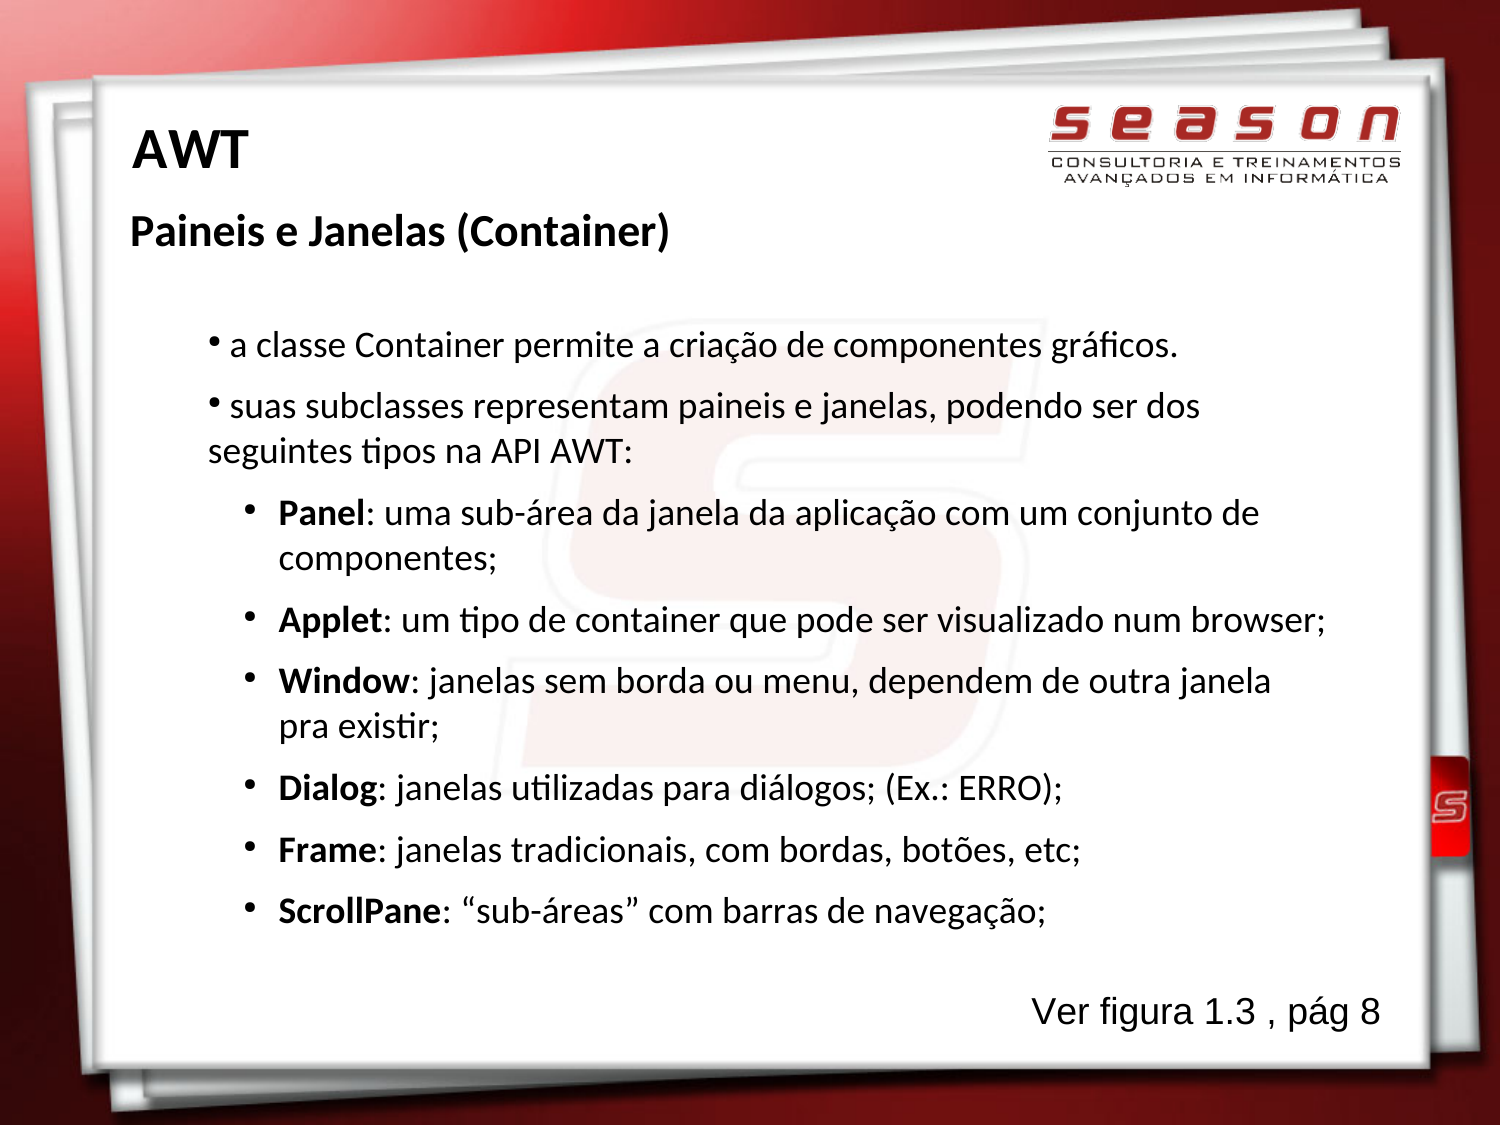

# AWT
 Paineis e Janelas (Container)
 a classe Container permite a criação de componentes gráficos.
 suas subclasses representam paineis e janelas, podendo ser dos seguintes tipos na API AWT:
Panel: uma sub-área da janela da aplicação com um conjunto de componentes;
Applet: um tipo de container que pode ser visualizado num browser;
Window: janelas sem borda ou menu, dependem de outra janela pra existir;
Dialog: janelas utilizadas para diálogos; (Ex.: ERRO);
Frame: janelas tradicionais, com bordas, botões, etc;
ScrollPane: “sub-áreas” com barras de navegação;
Ver figura 1.3 , pág 8